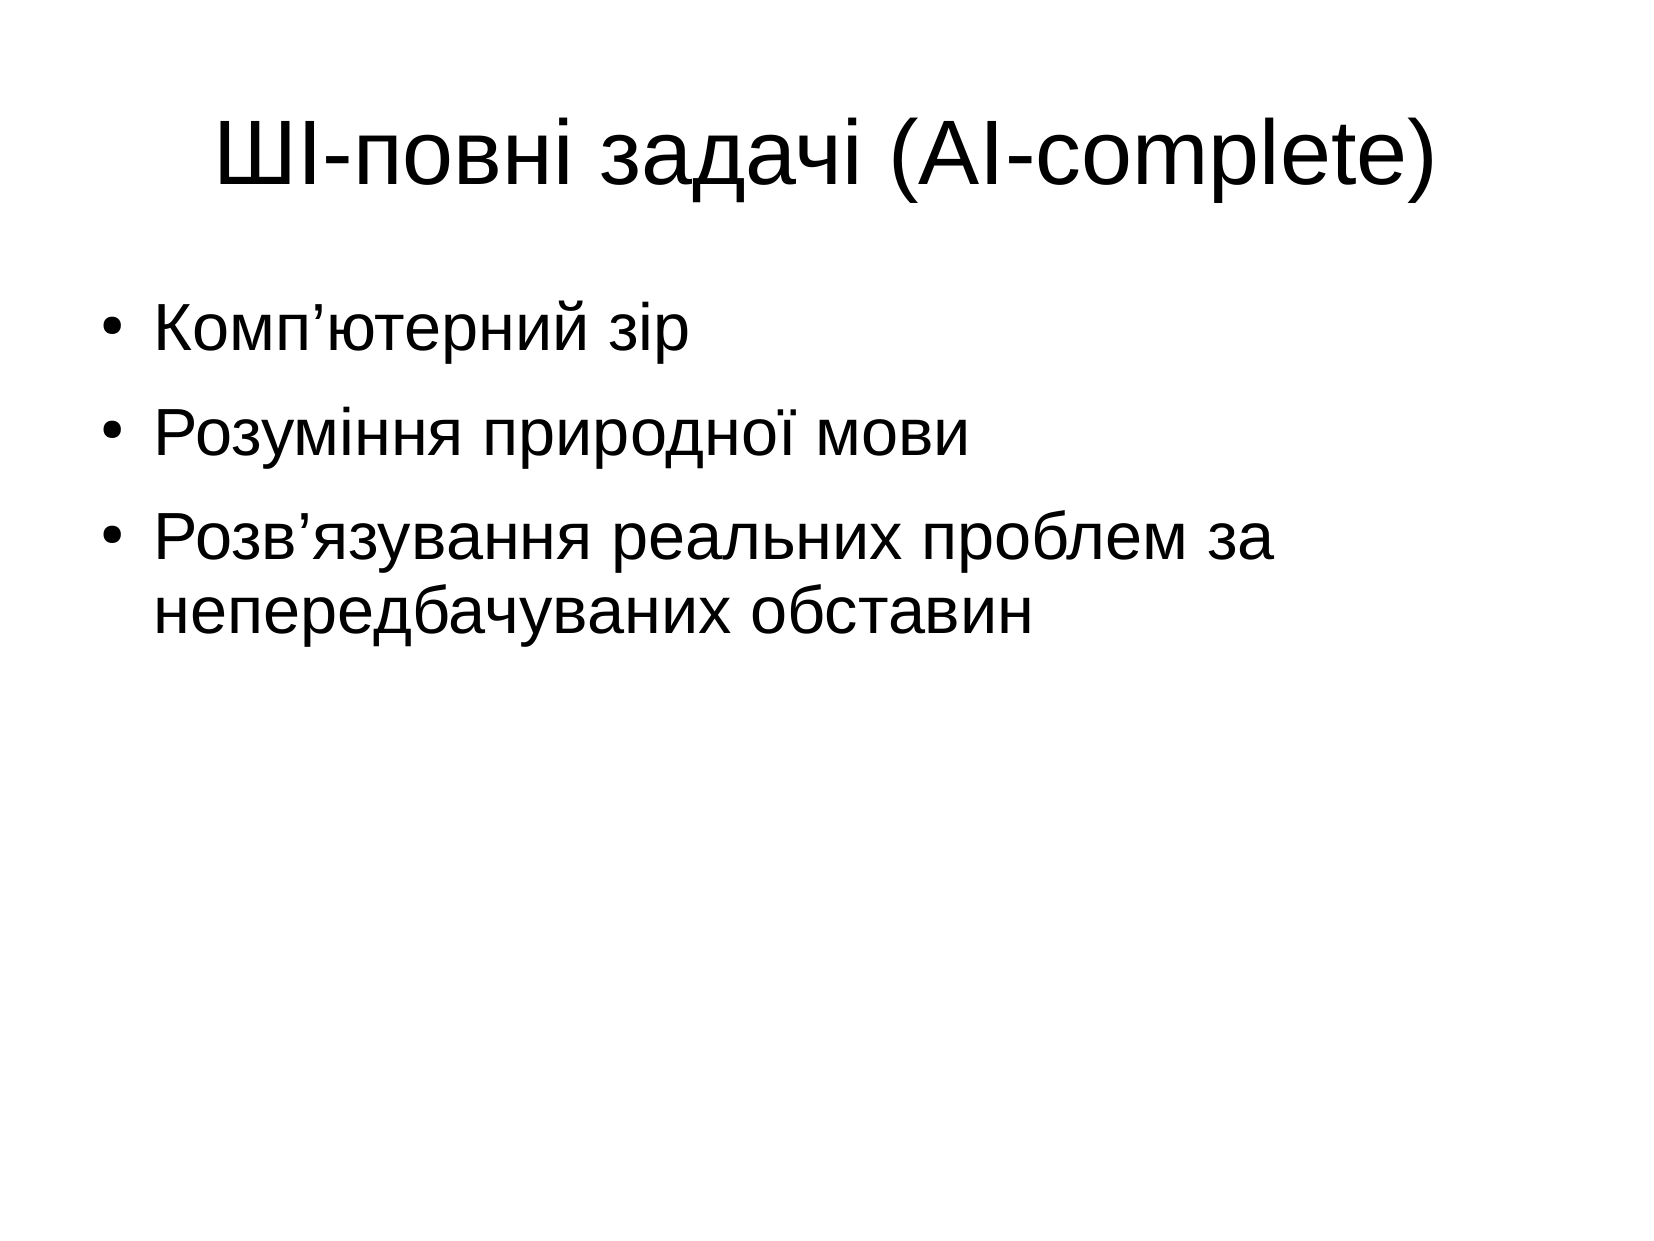

# ШІ-повні задачі (AI-complete)
Комп’ютерний зір
Розуміння природної мови
Розв’язування реальних проблем за непередбачуваних обставин